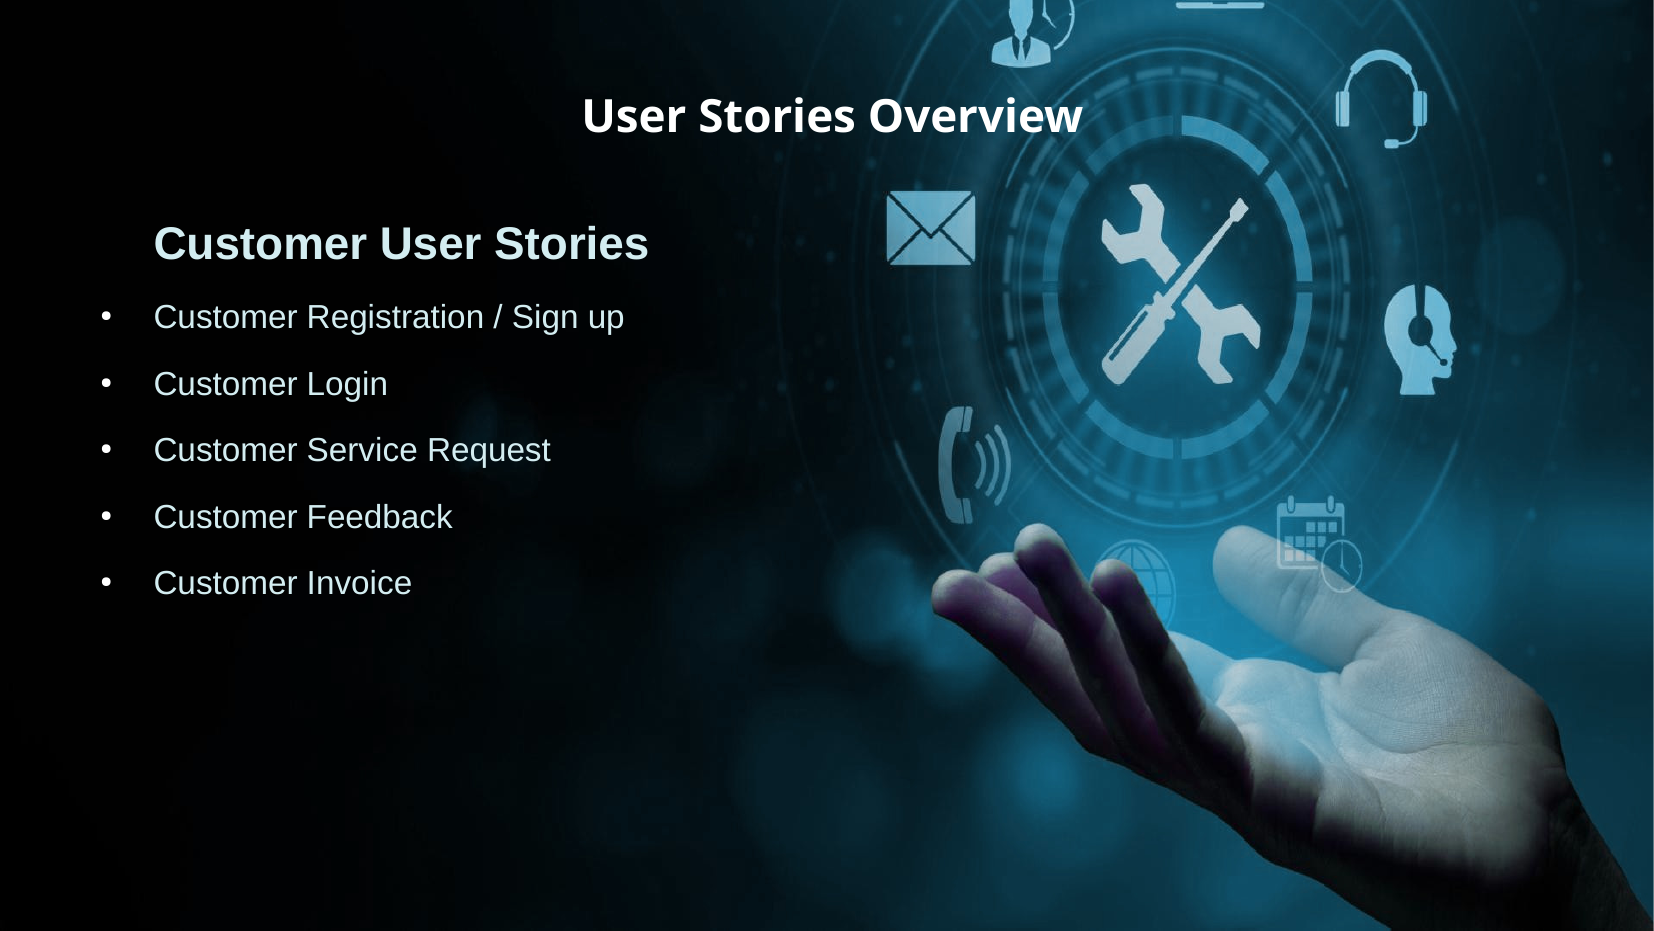

# User Stories Overview
Customer User Stories
Customer Registration / Sign up
Customer Login
Customer Service Request
Customer Feedback
Customer Invoice